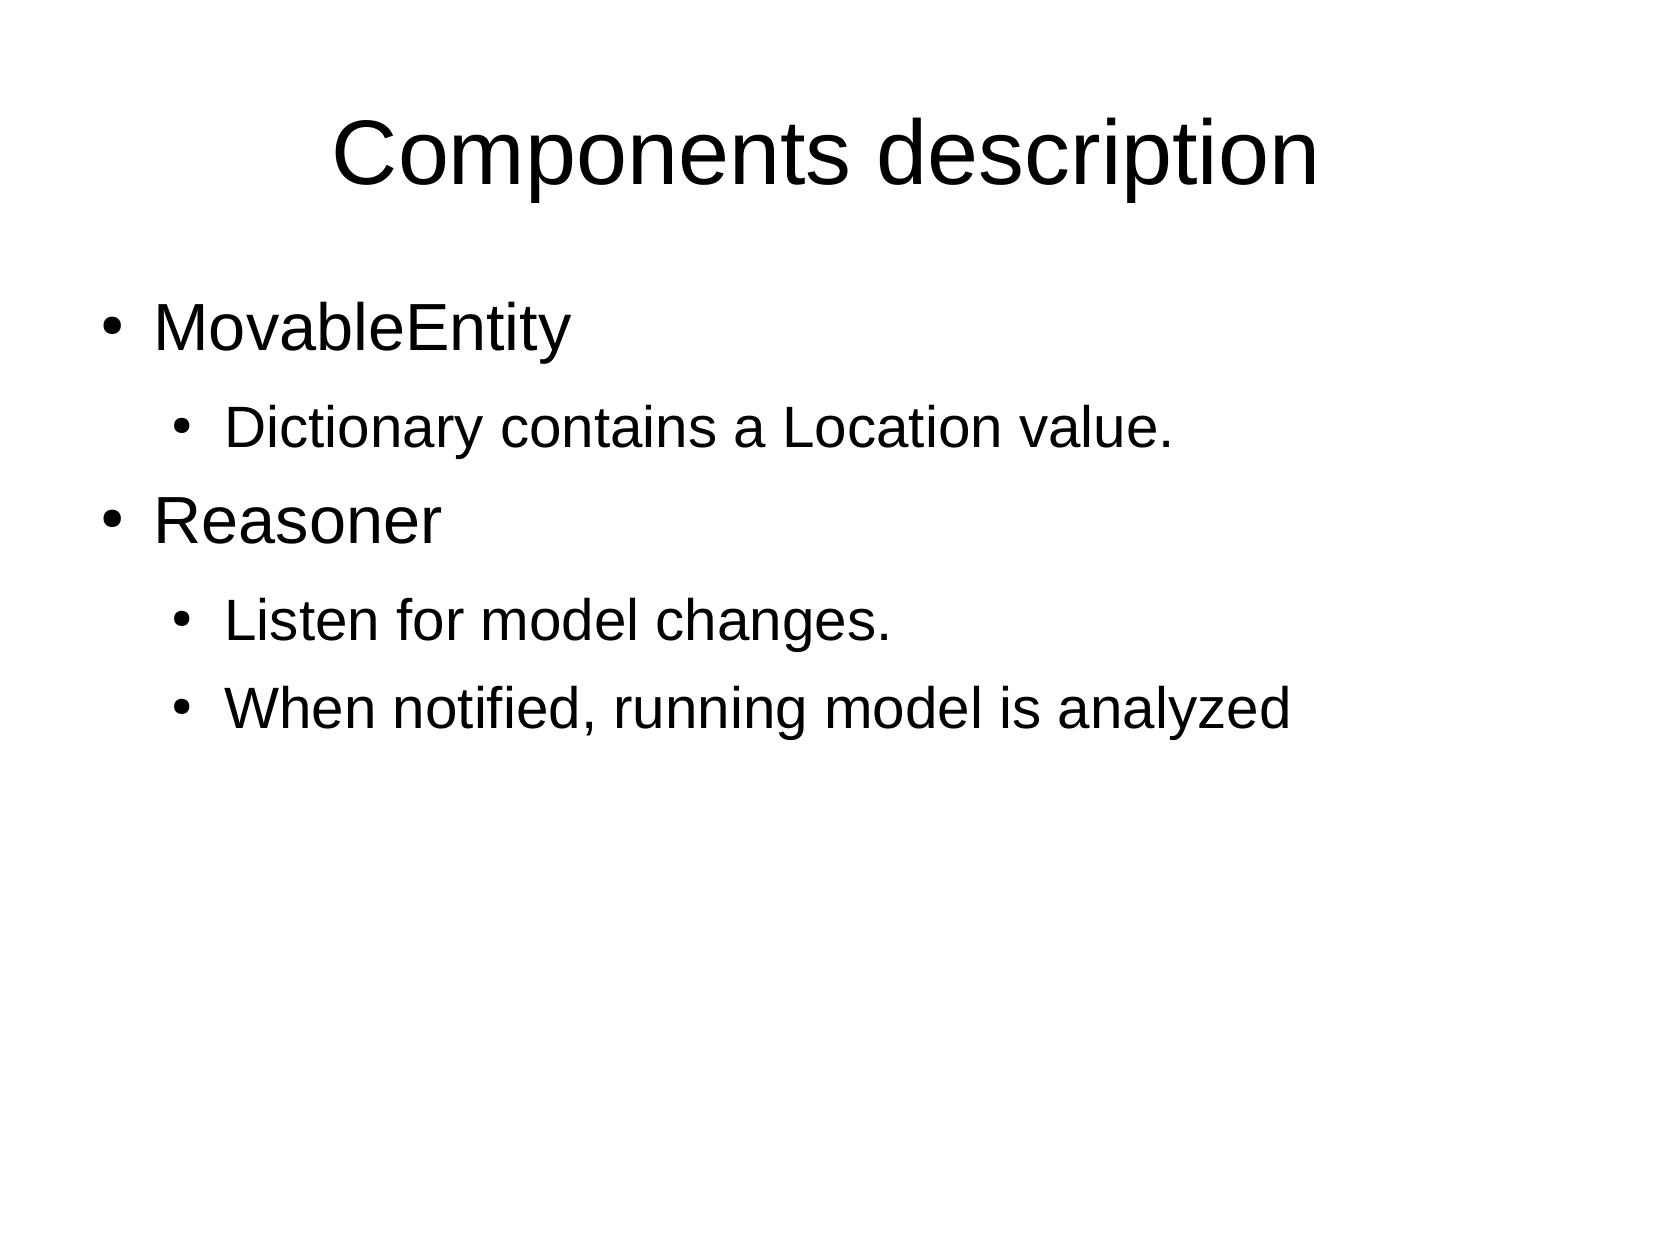

# Components description
MovableEntity
Dictionary contains a Location value.
Reasoner
Listen for model changes.
When notified, running model is analyzed